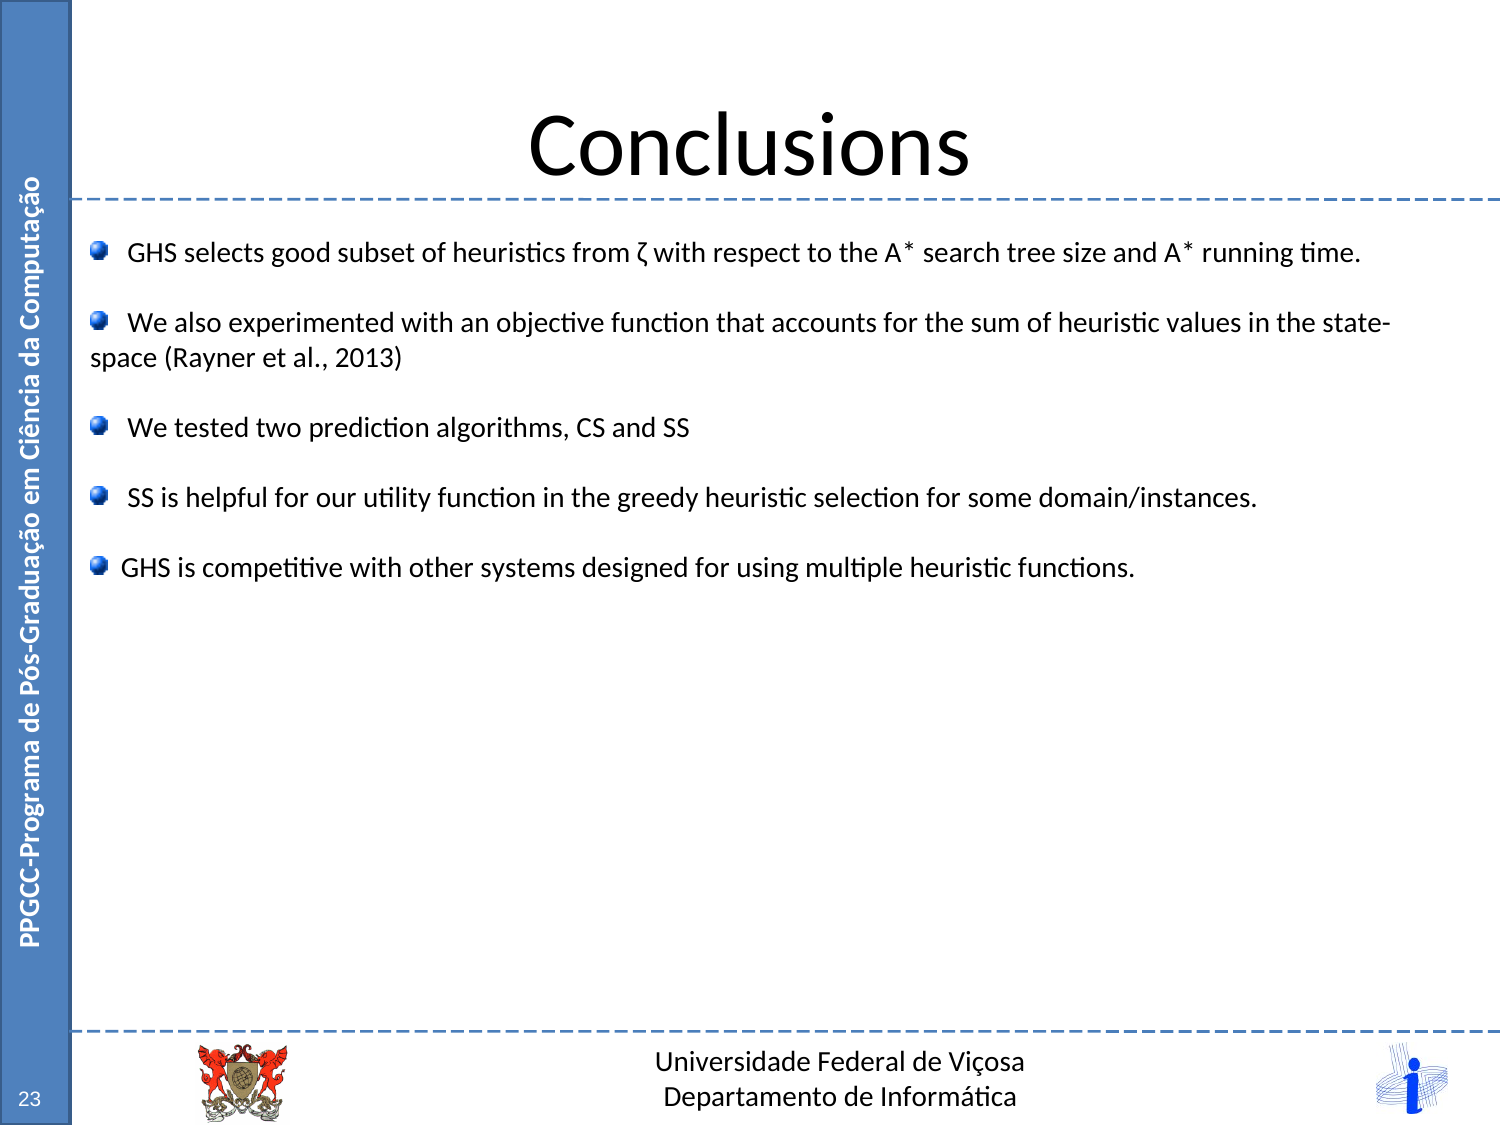

Conclusions
 GHS selects good subset of heuristics from ζ with respect to the A* search tree size and A* running time.
 We also experimented with an objective function that accounts for the sum of heuristic values in the state-space (Rayner et al., 2013)
 We tested two prediction algorithms, CS and SS
 SS is helpful for our utility function in the greedy heuristic selection for some domain/instances.
 GHS is competitive with other systems designed for using multiple heuristic functions.
PPGCC-Programa de Pós-Graduação em Ciência da Computação
Universidade Federal de Viçosa
Departamento de Informática
23